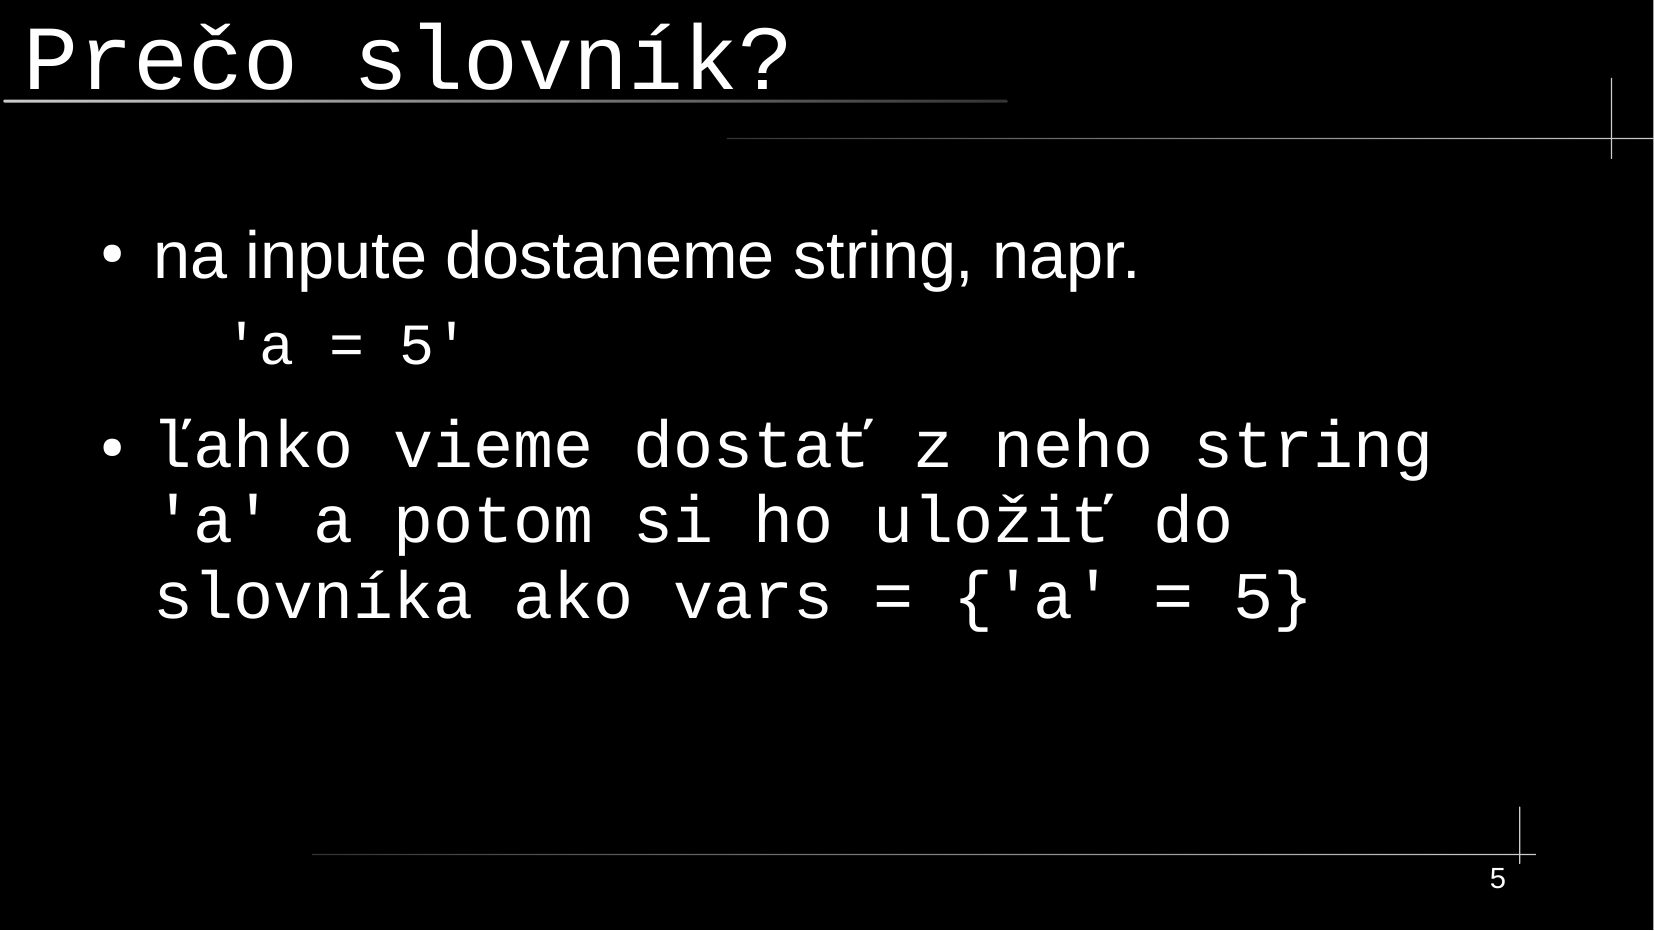

# Prečo slovník?
na inpute dostaneme string, napr.
'a = 5'
ľahko vieme dostať z neho string 'a' a potom si ho uložiť do slovníka ako vars = {'a' = 5}
5